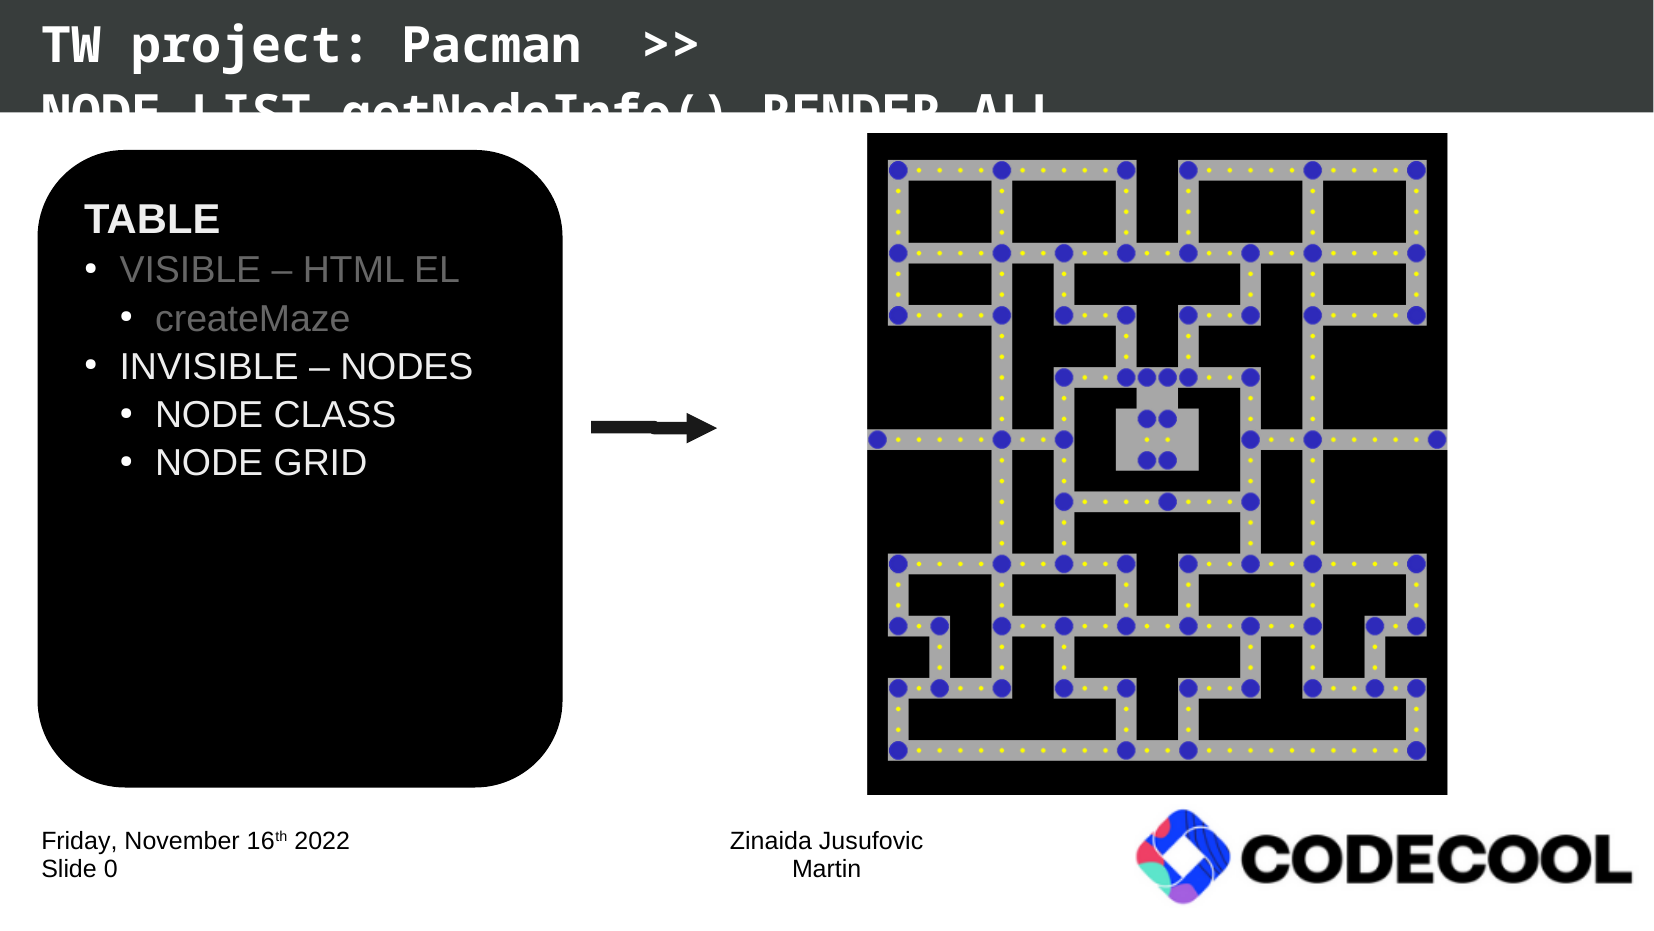

# TW project: Pacman >> NODE_LIST.getNodeInfo().RENDER_ALL
TABLE
VISIBLE – HTML EL
createMaze
INVISIBLE – NODES
NODE CLASS
NODE GRID
Friday, November 16th 2022
Slide 0
Zinaida Jusufovic
Martin